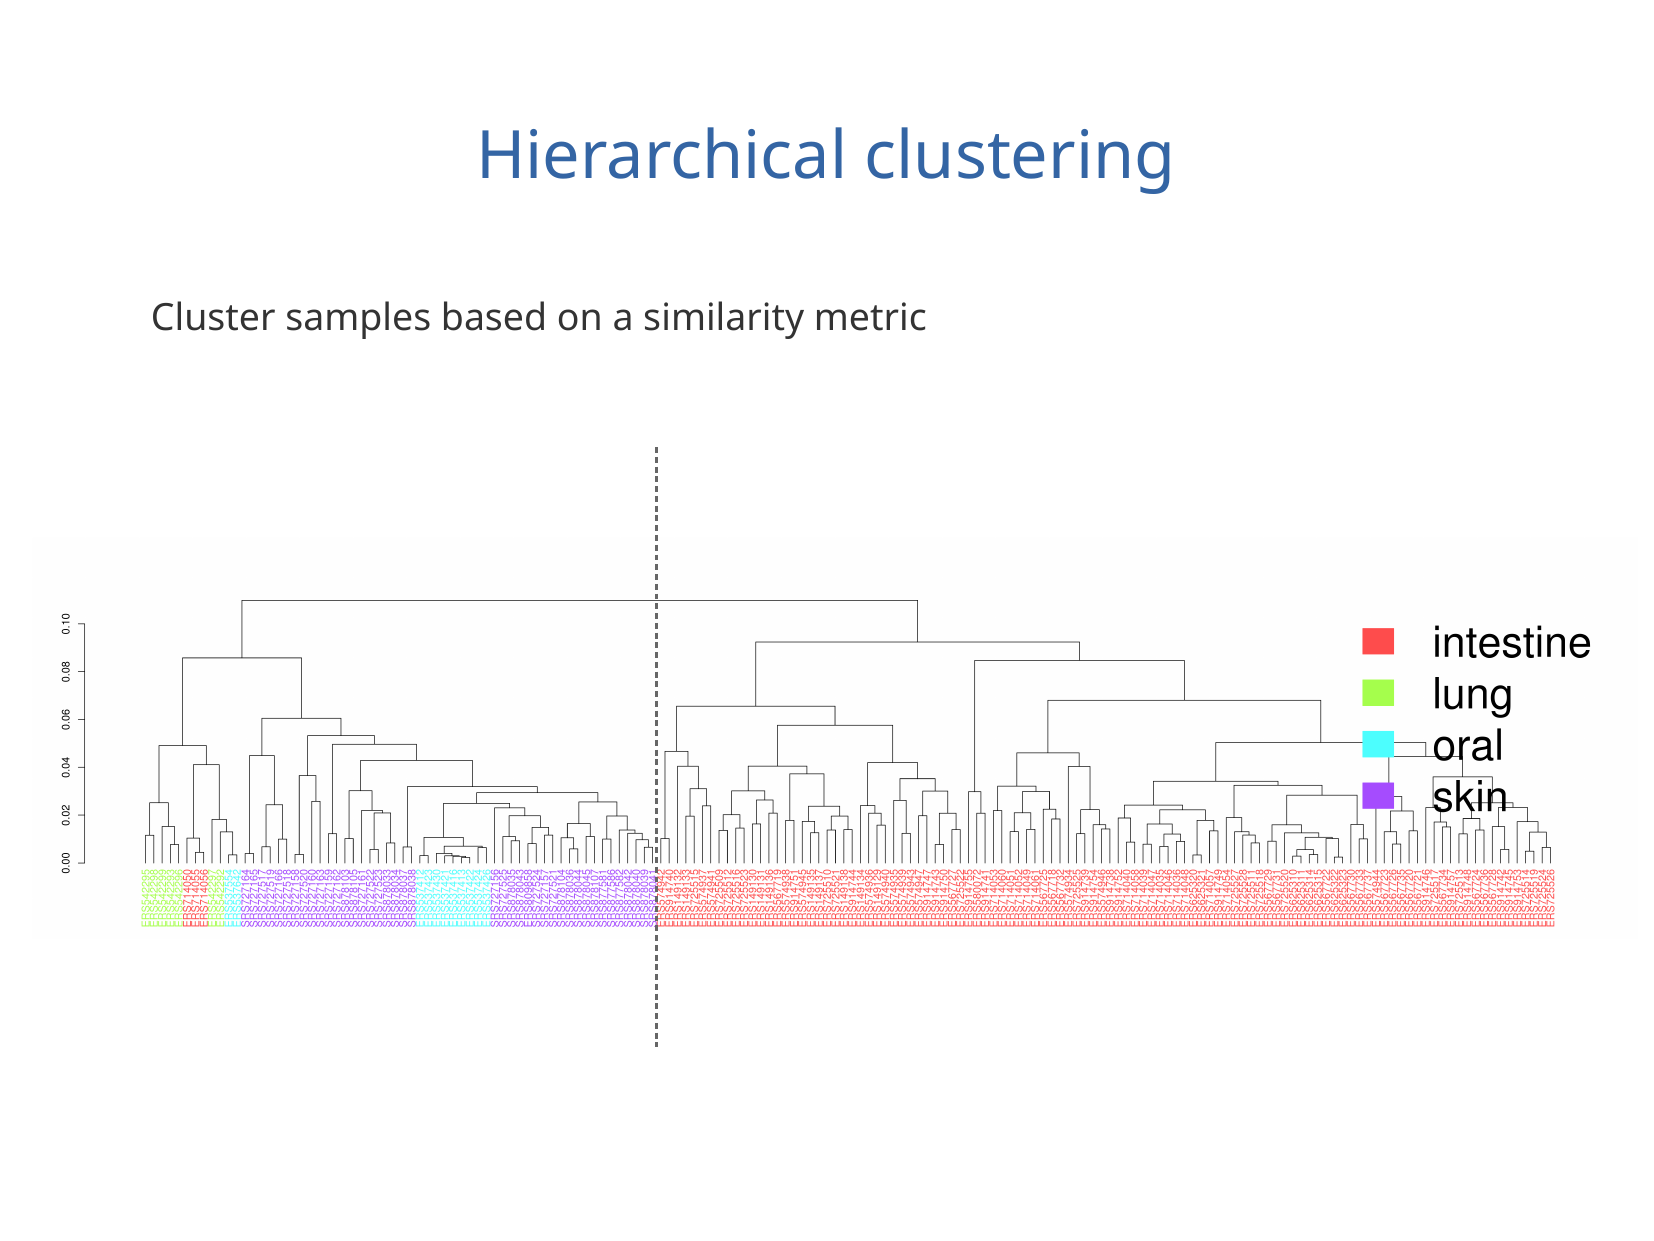

(full hclust plot, with a circle over some example region)
# Hierarchical clustering
Cluster samples based on a similarity metric